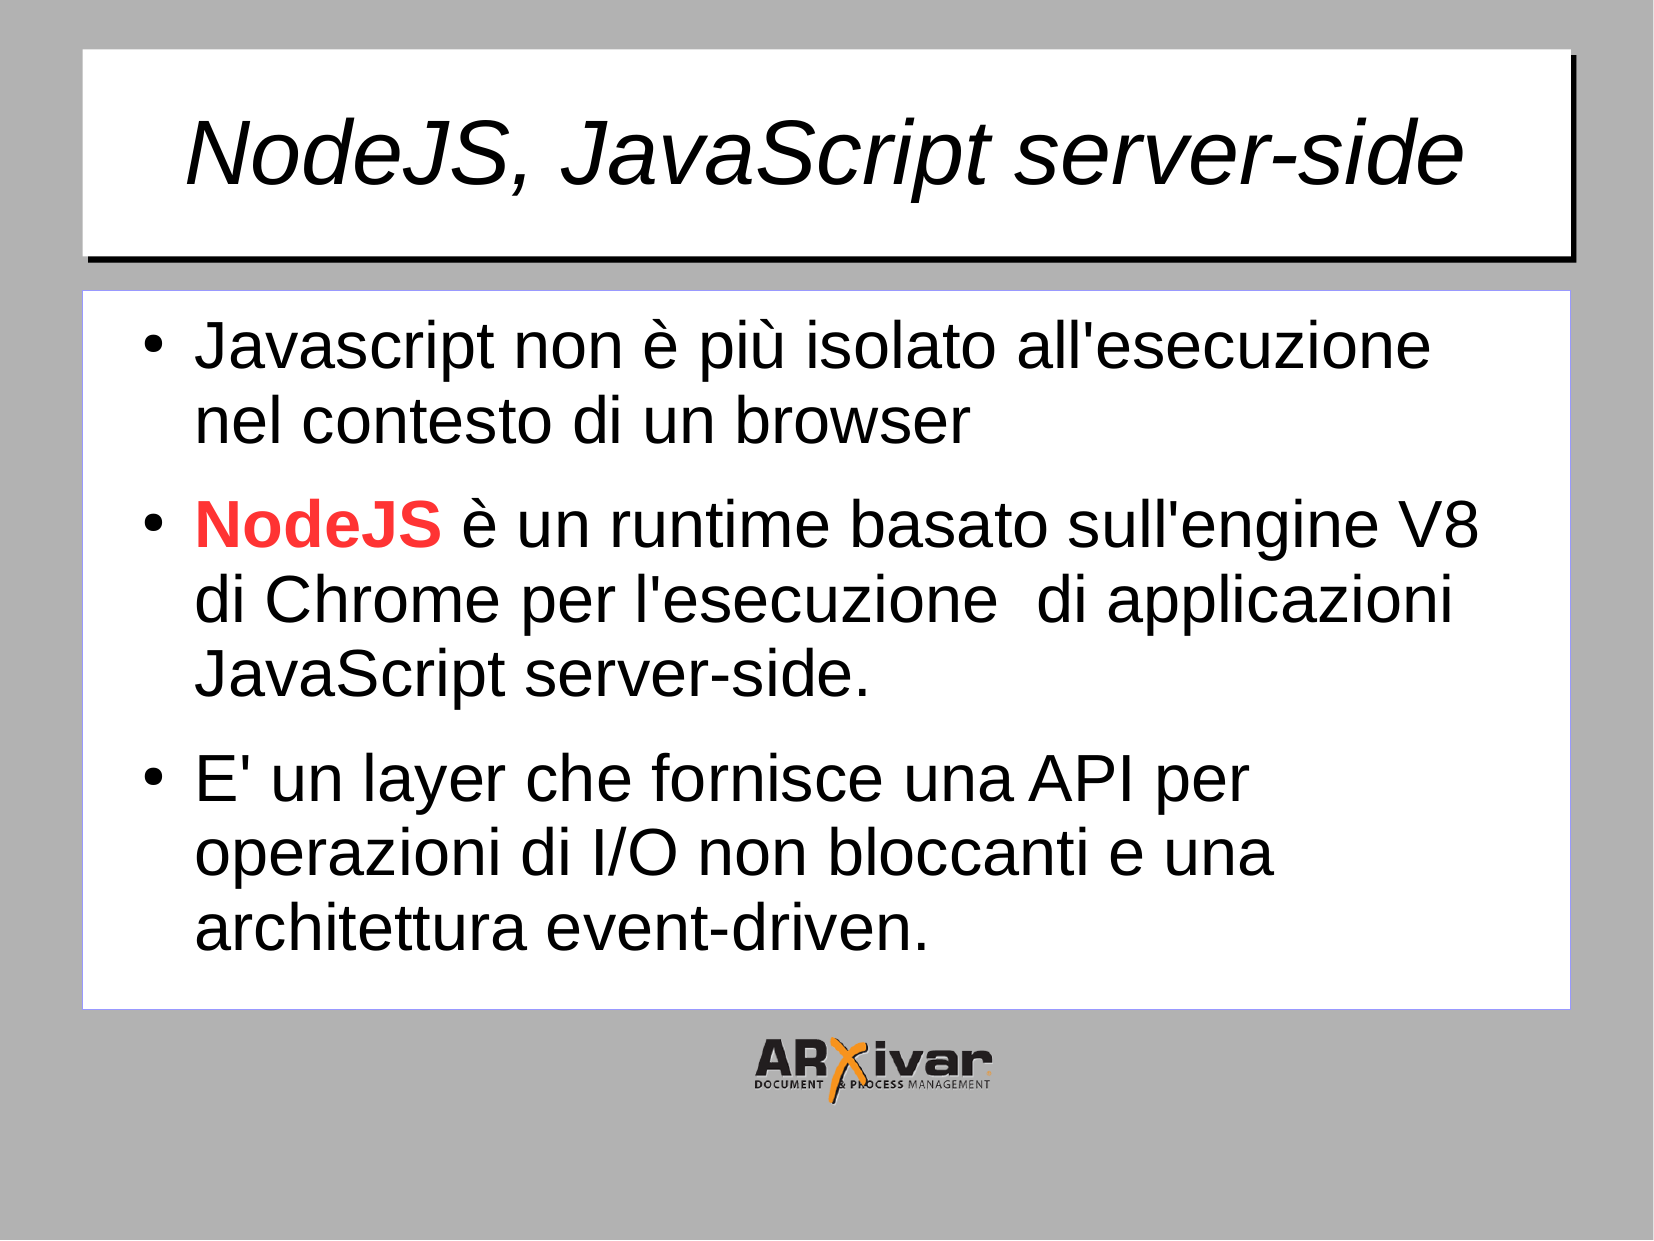

# NodeJS, JavaScript server-side
Javascript non è più isolato all'esecuzione nel contesto di un browser
NodeJS è un runtime basato sull'engine V8 di Chrome per l'esecuzione di applicazioni JavaScript server-side.
E' un layer che fornisce una API per operazioni di I/O non bloccanti e una architettura event-driven.